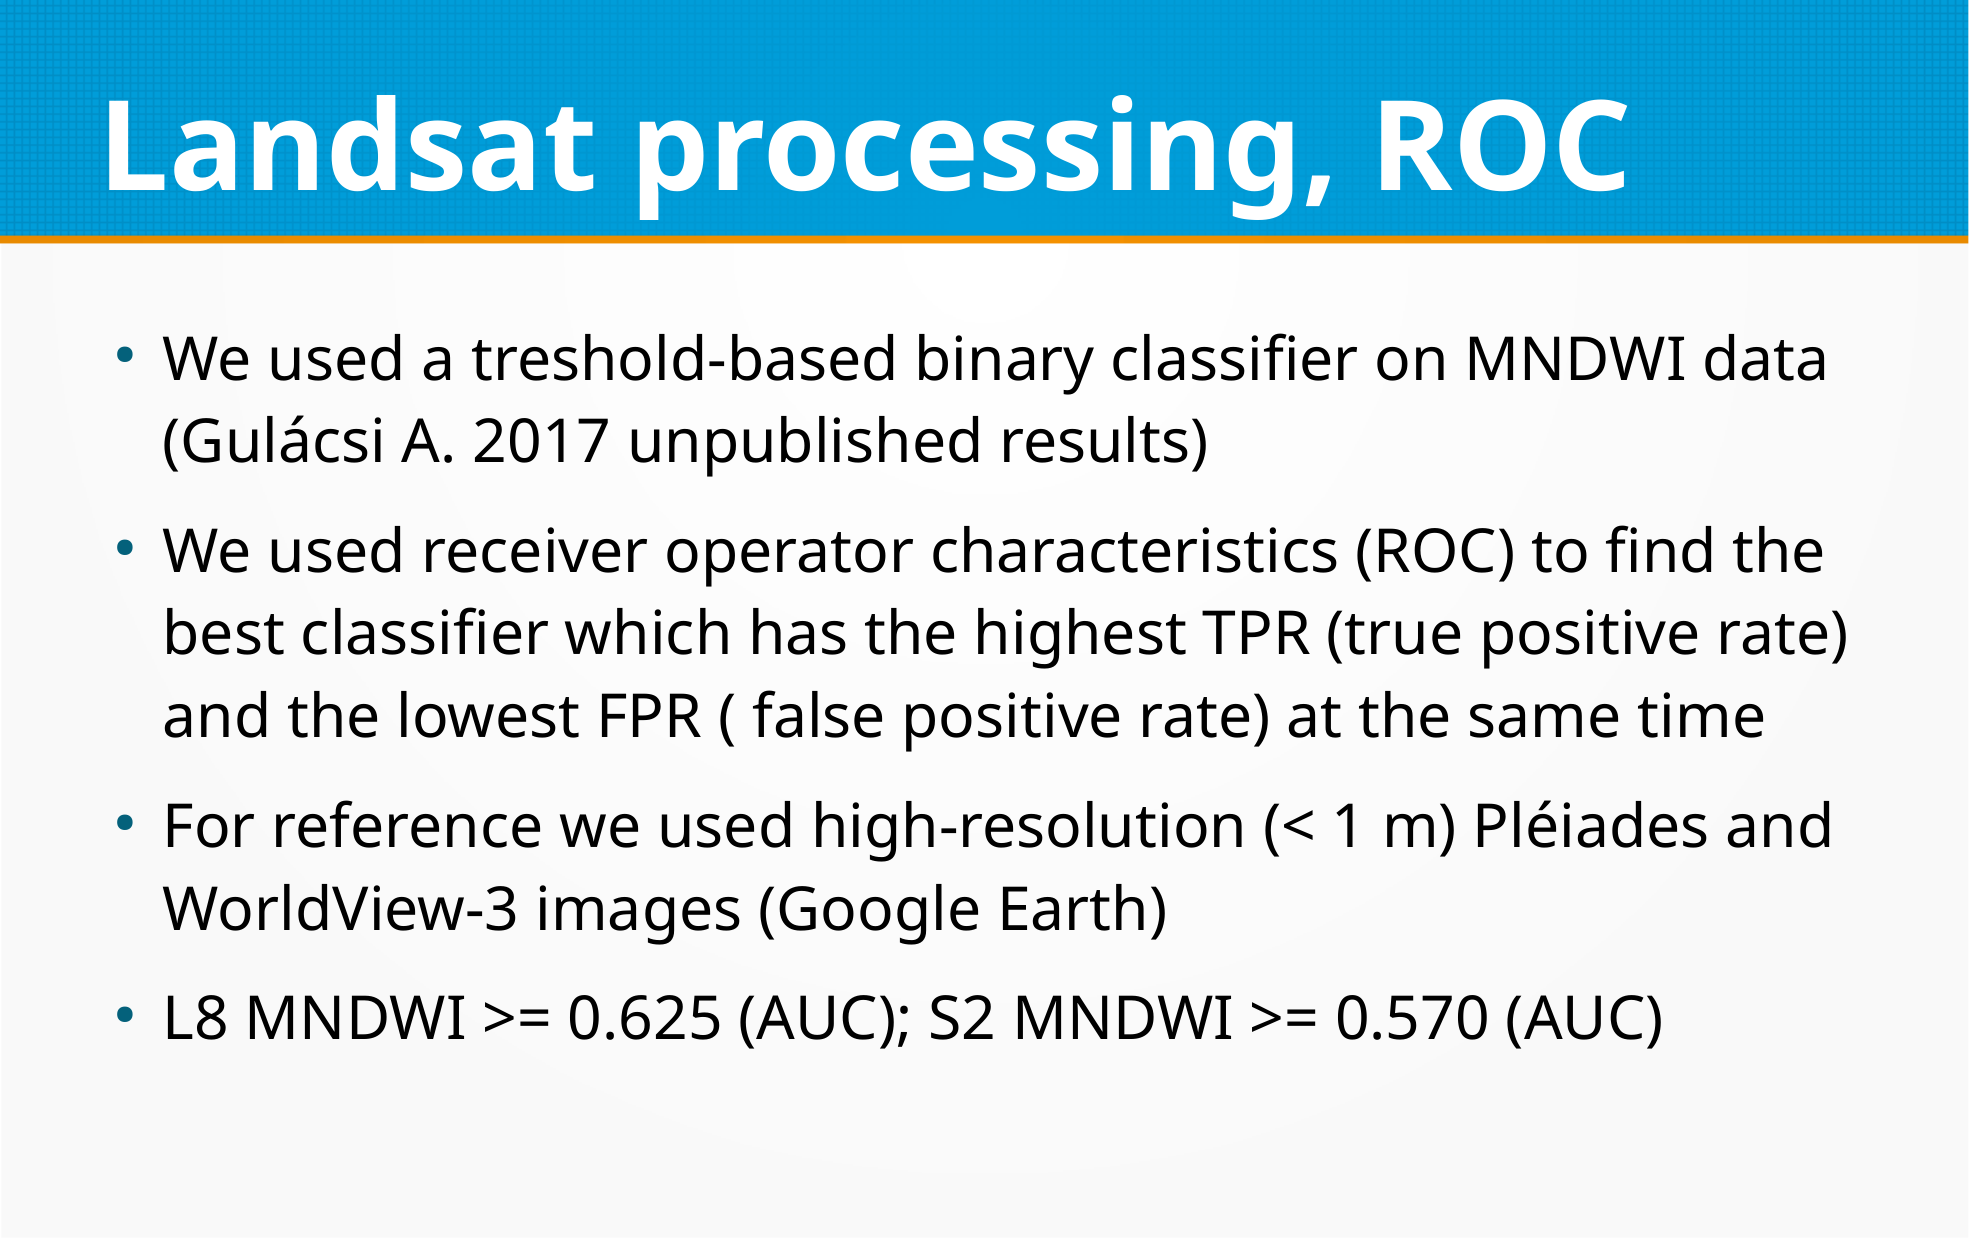

# Landsat processing, ROC
We used a treshold-based binary classifier on MNDWI data (Gulácsi A. 2017 unpublished results)
We used receiver operator characteristics (ROC) to find the best classifier which has the highest TPR (true positive rate) and the lowest FPR ( false positive rate) at the same time
For reference we used high-resolution (< 1 m) Pléiades and WorldView-3 images (Google Earth)
L8 MNDWI >= 0.625 (AUC); S2 MNDWI >= 0.570 (AUC)